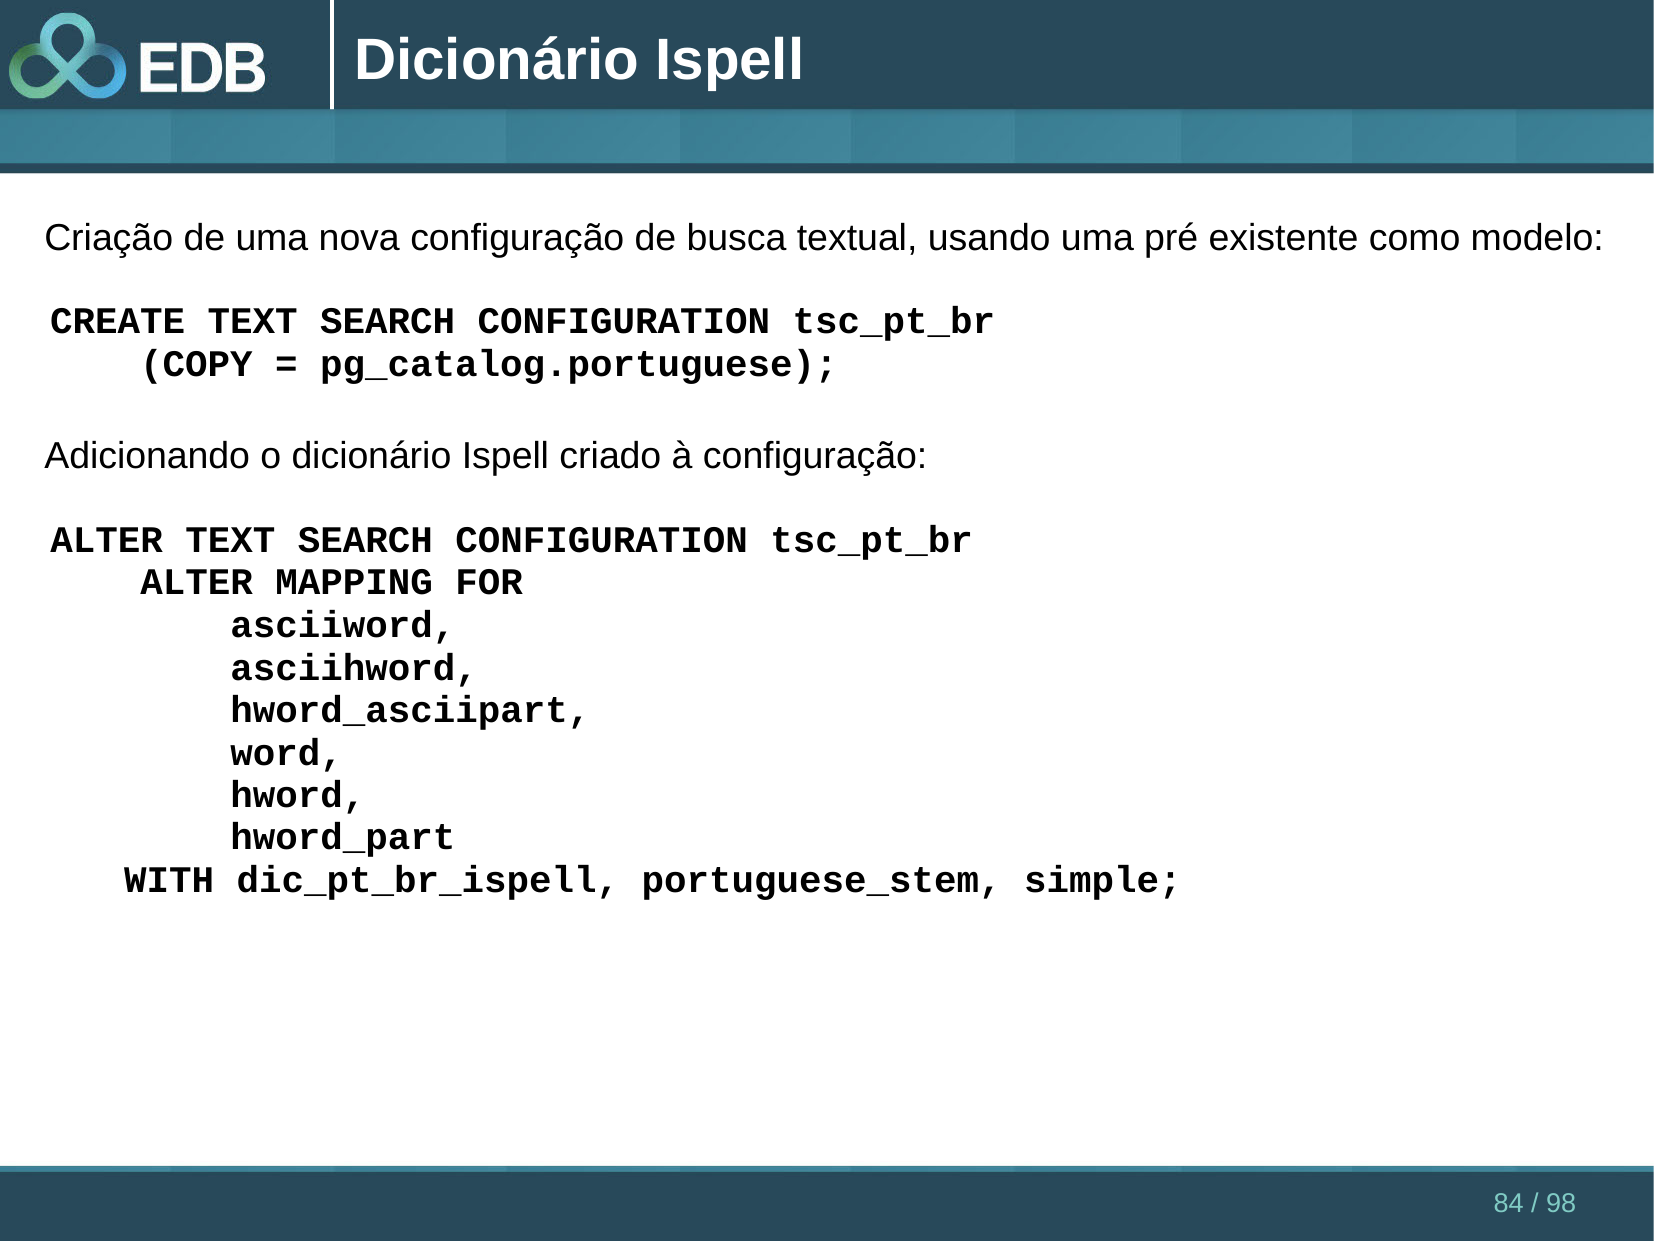

# Dicionário Ispell
Criação de uma nova configuração de busca textual, usando uma pré existente como modelo:
CREATE TEXT SEARCH CONFIGURATION tsc_pt_br
 (COPY = pg_catalog.portuguese);
Adicionando o dicionário Ispell criado à configuração:
ALTER TEXT SEARCH CONFIGURATION tsc_pt_br
 ALTER MAPPING FOR
 asciiword,
 asciihword,
 hword_asciipart,
 word,
 hword,
 hword_part
	WITH dic_pt_br_ispell, portuguese_stem, simple;